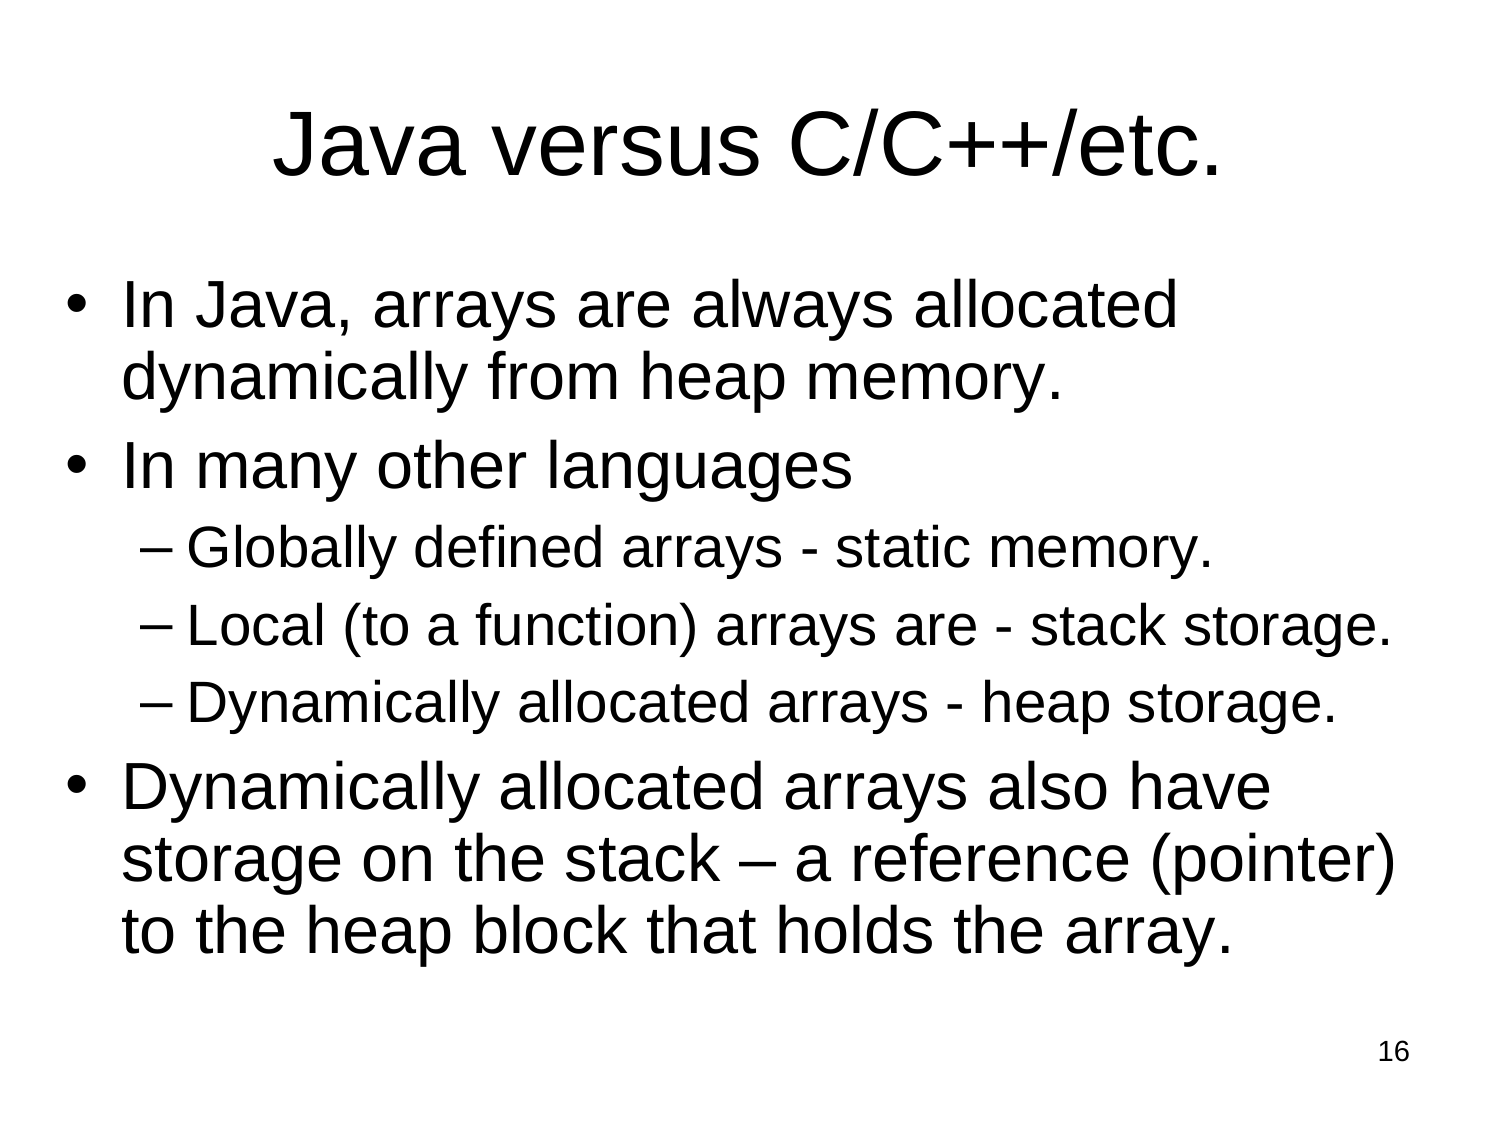

# Java versus C/C++/etc.
In Java, arrays are always allocated dynamically from heap memory.
In many other languages
Globally defined arrays - static memory.
Local (to a function) arrays are - stack storage.
Dynamically allocated arrays - heap storage.
Dynamically allocated arrays also have storage on the stack – a reference (pointer) to the heap block that holds the array.